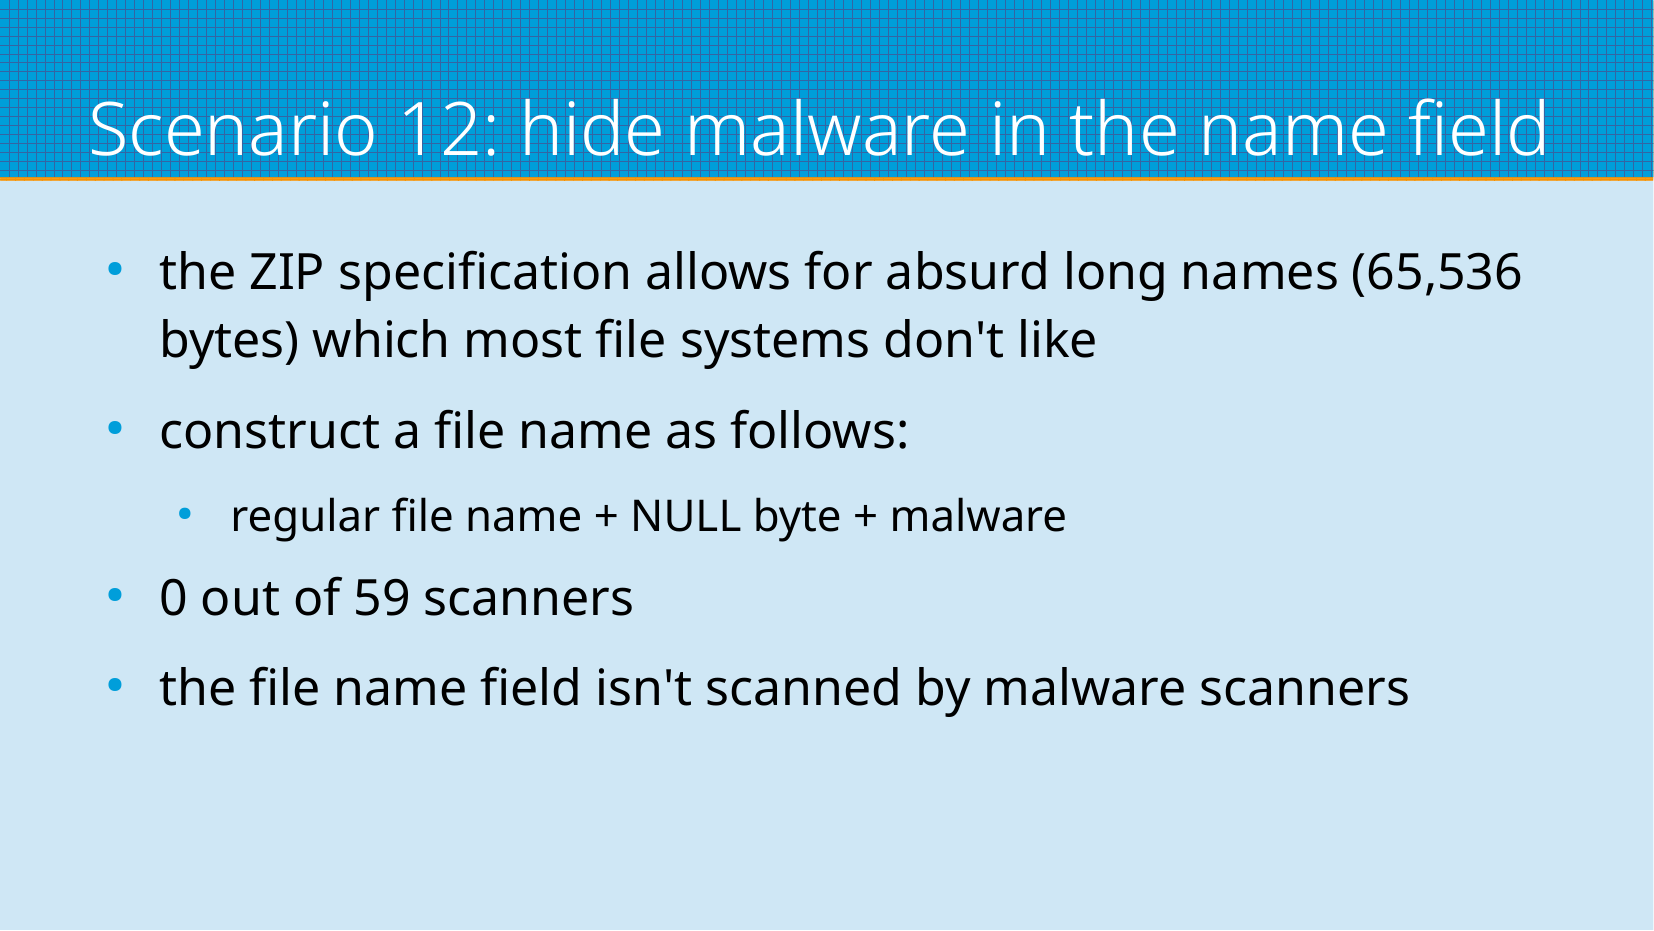

# Scenario 12: hide malware in the name field
the ZIP specification allows for absurd long names (65,536 bytes) which most file systems don't like
construct a file name as follows:
regular file name + NULL byte + malware
0 out of 59 scanners
the file name field isn't scanned by malware scanners